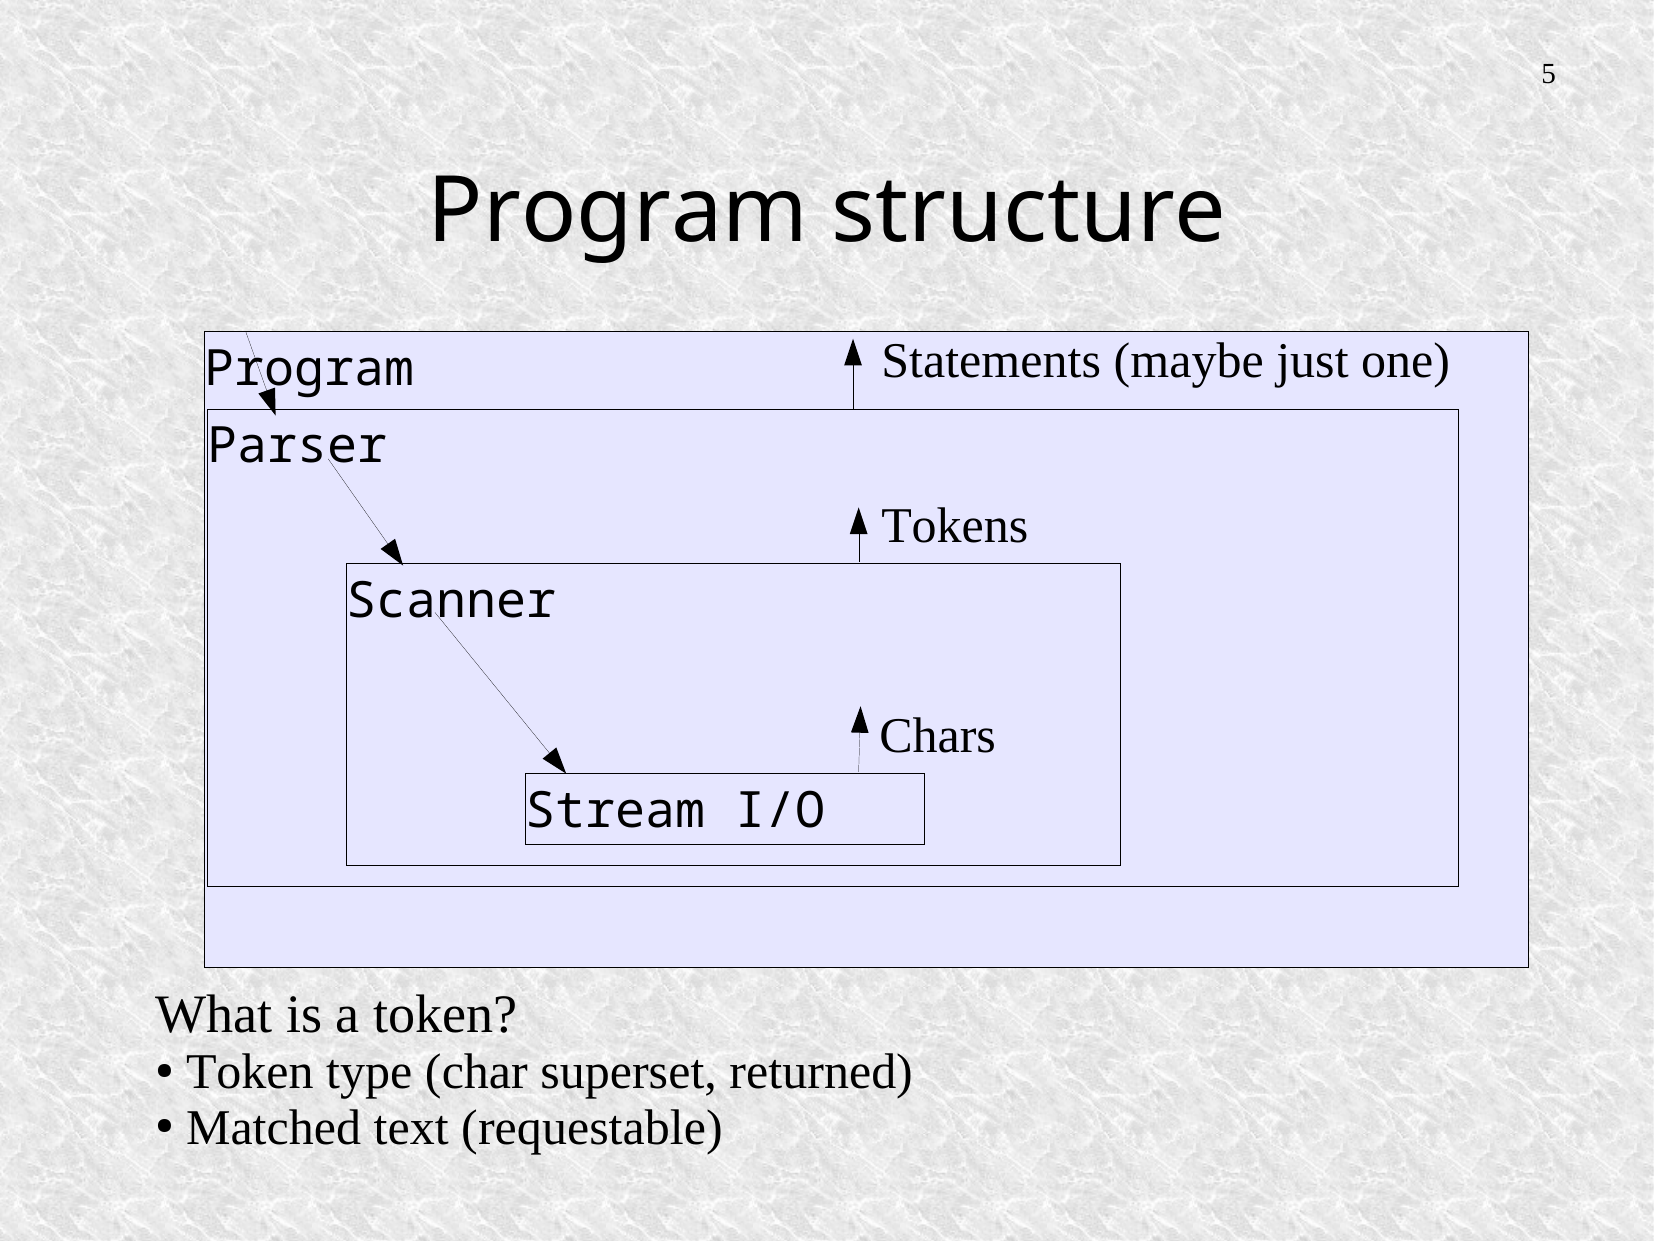

5
# Program structure
Program
Statements (maybe just one)
Parser
Tokens
Scanner
Chars
Stream I/O
What is a token?
 Token type (char superset, returned)
 Matched text (requestable)